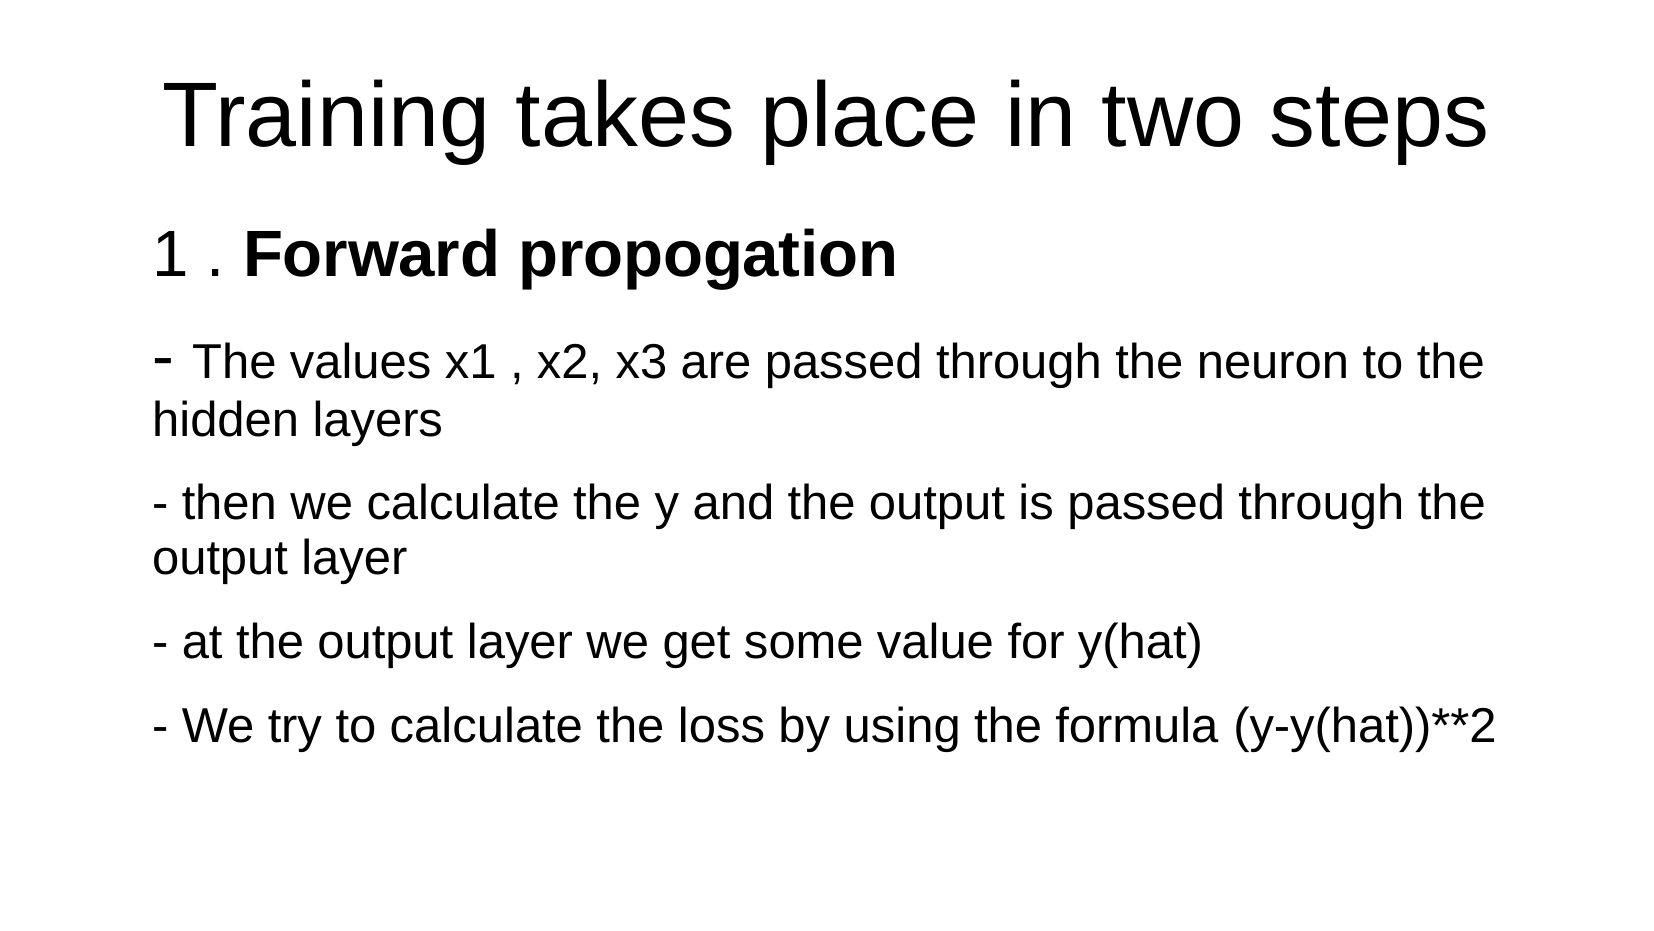

# Training takes place in two steps
1 . Forward propogation
- The values x1 , x2, x3 are passed through the neuron to the hidden layers
- then we calculate the y and the output is passed through the output layer
- at the output layer we get some value for y(hat)
- We try to calculate the loss by using the formula (y-y(hat))**2